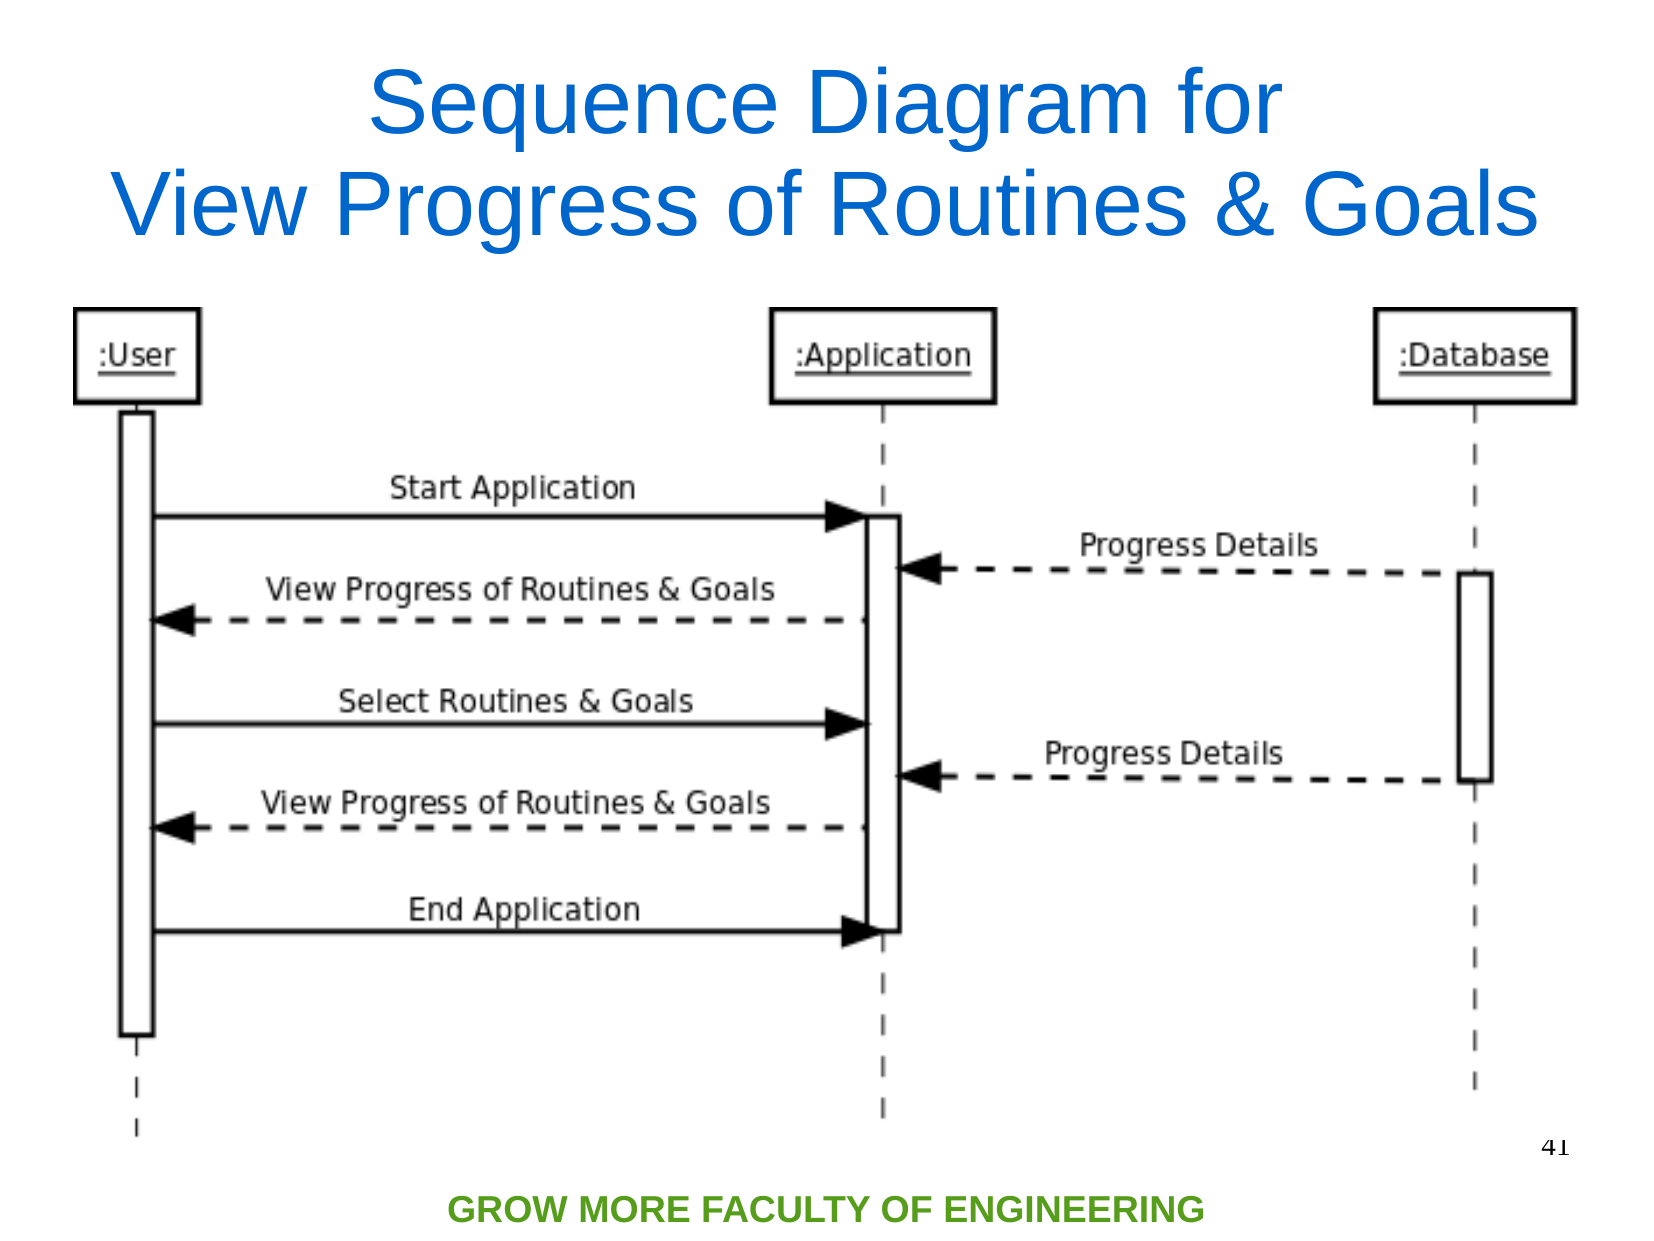

# Sequence Diagram for View Progress of Routines & Goals
41